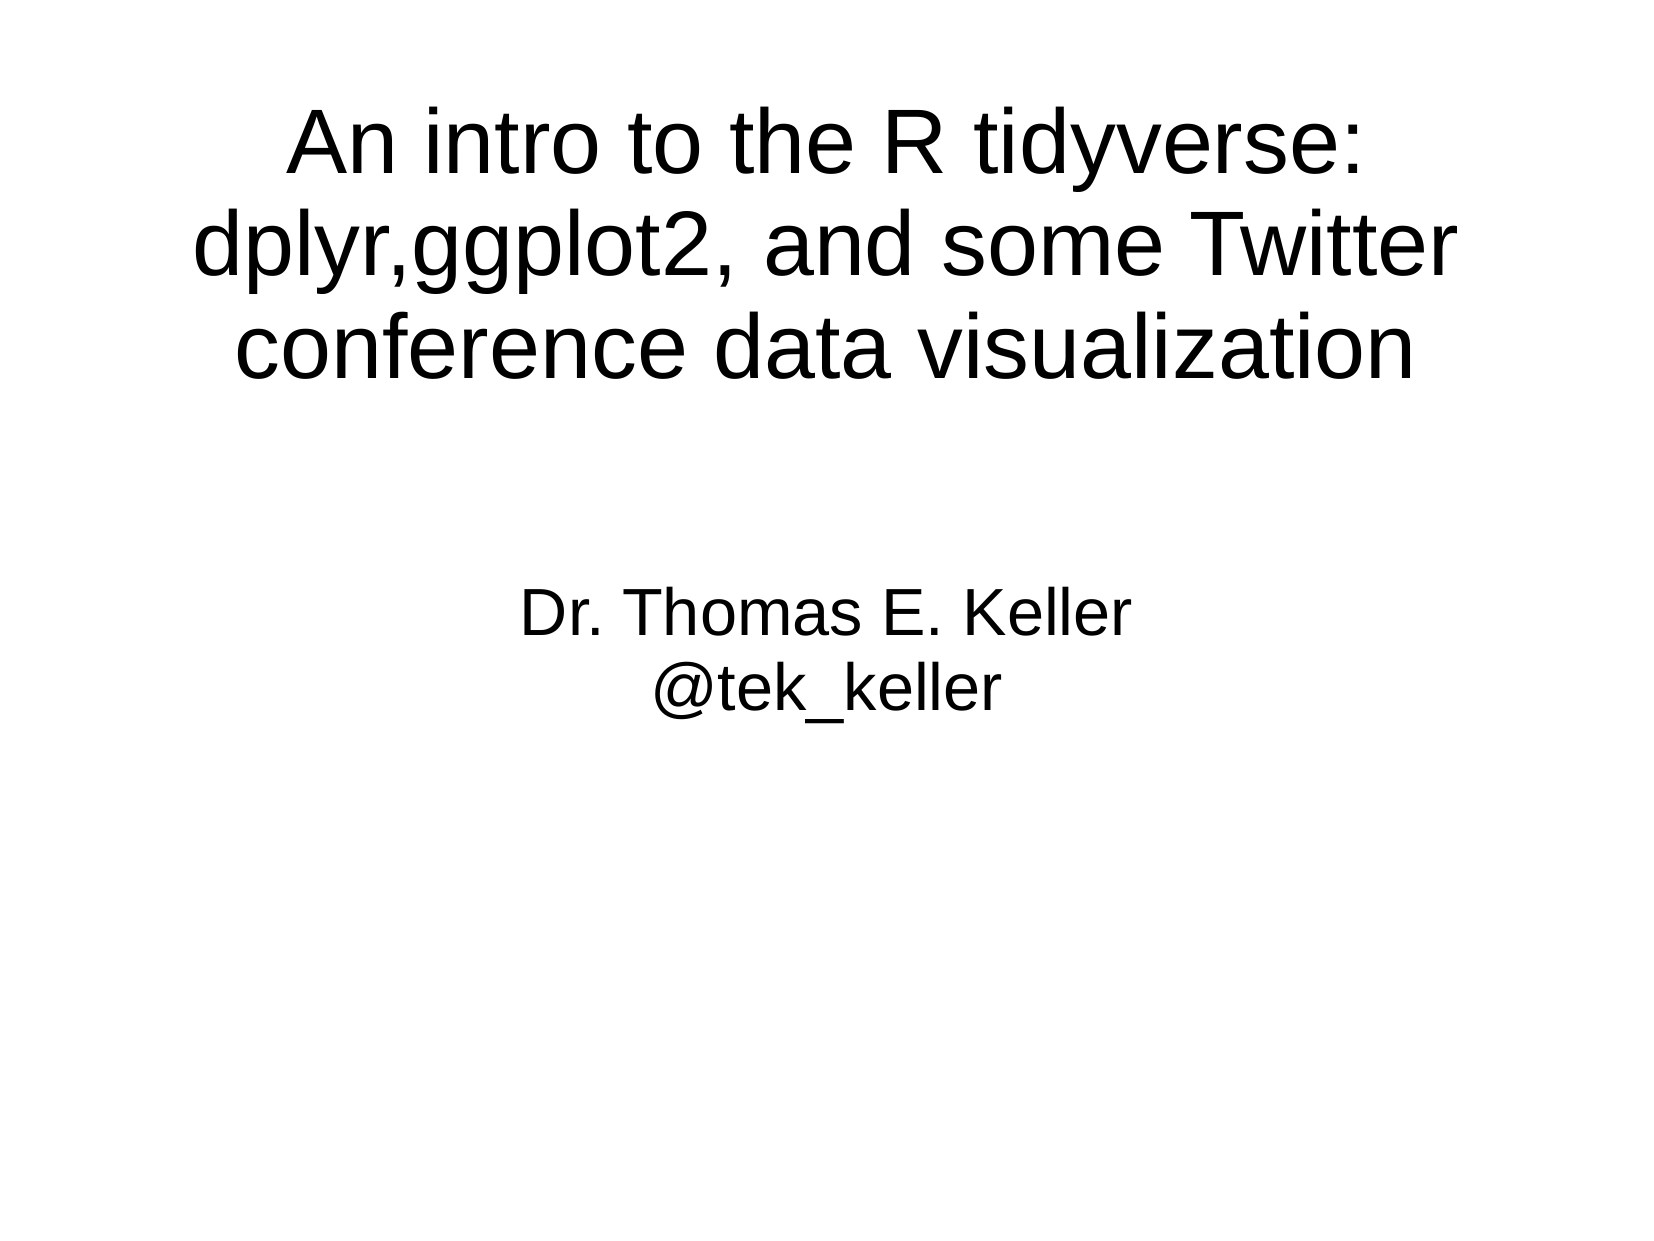

# An intro to the R tidyverse: dplyr,ggplot2, and some Twitter conference data visualization
Dr. Thomas E. Keller
@tek_keller